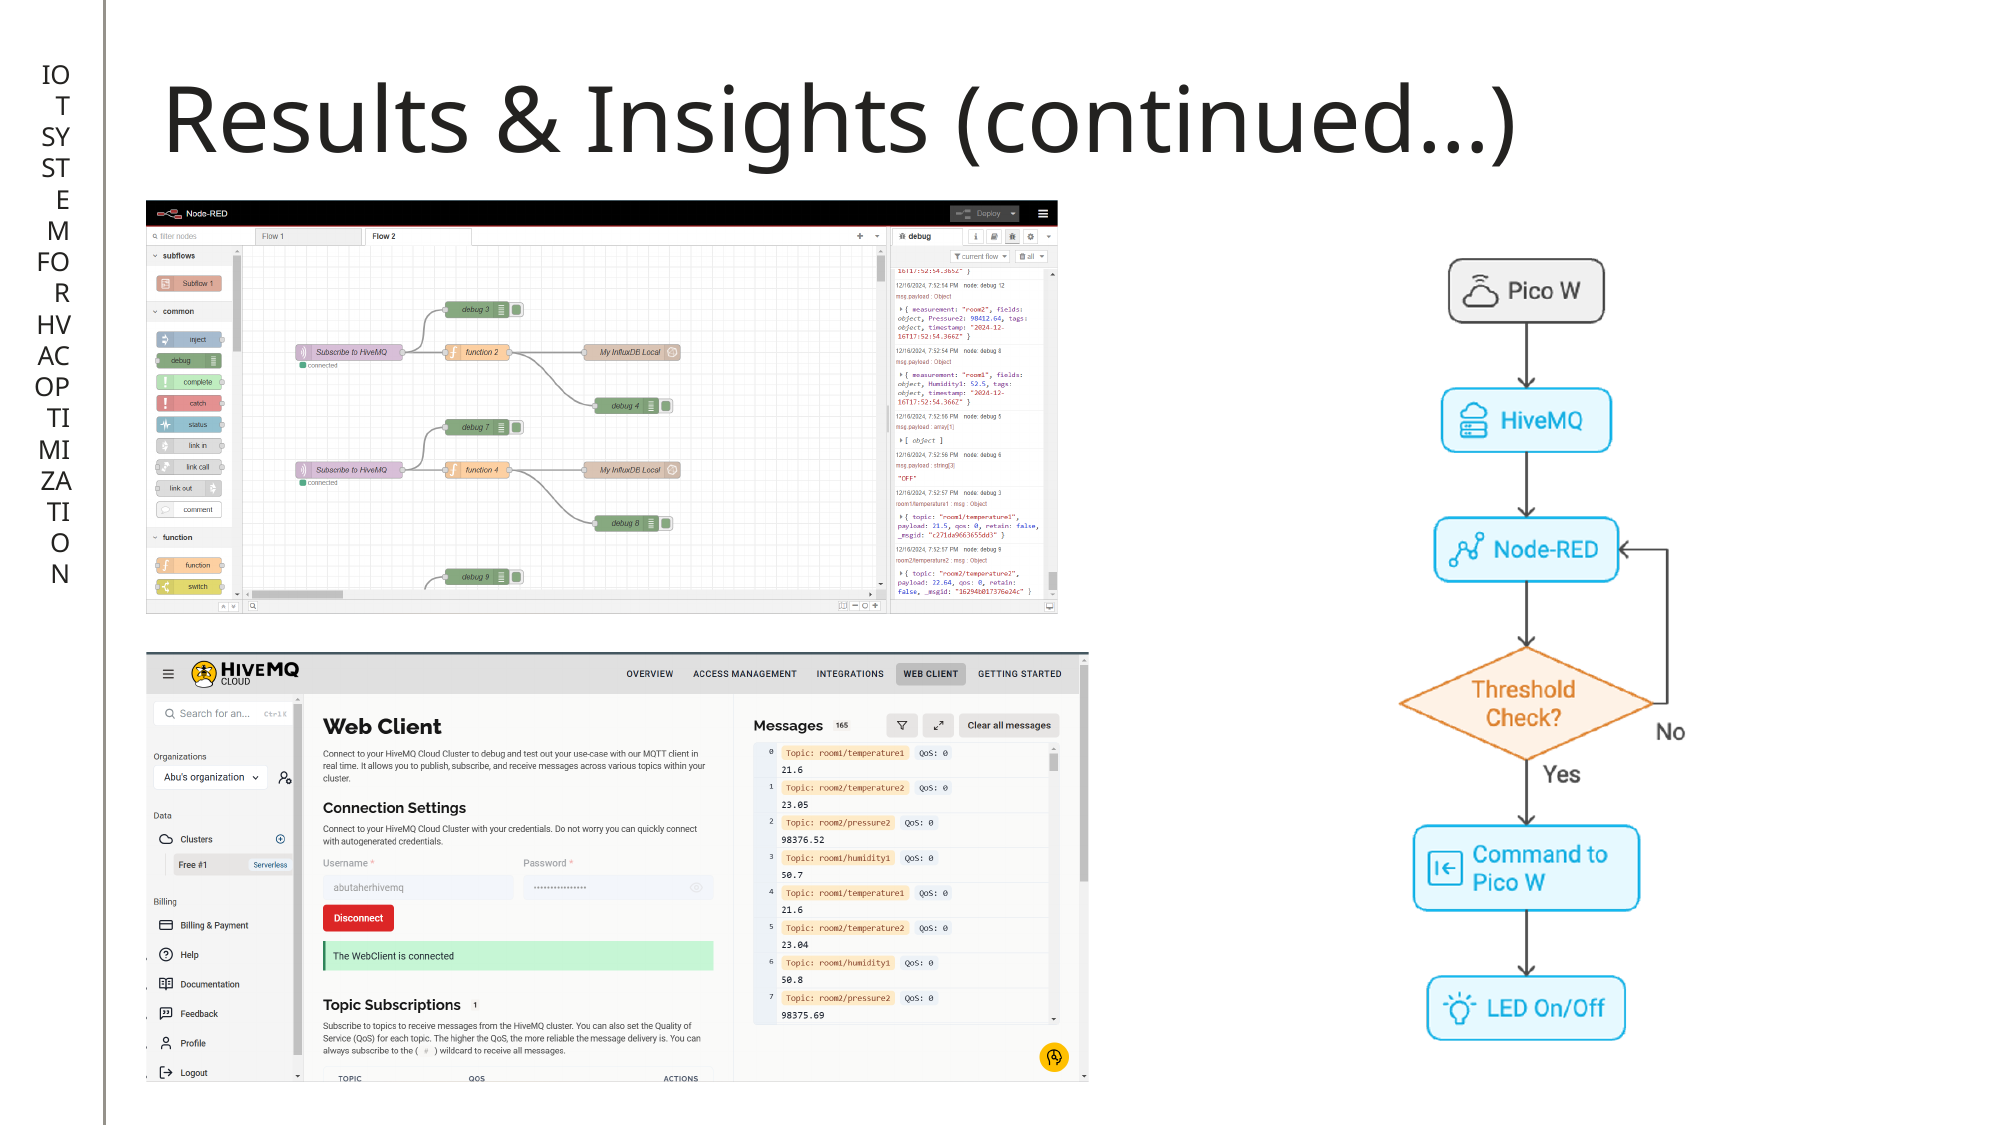

IOT SYSTEM FOR HVAC OPTIMIZATION
Results & Insights (continued…)